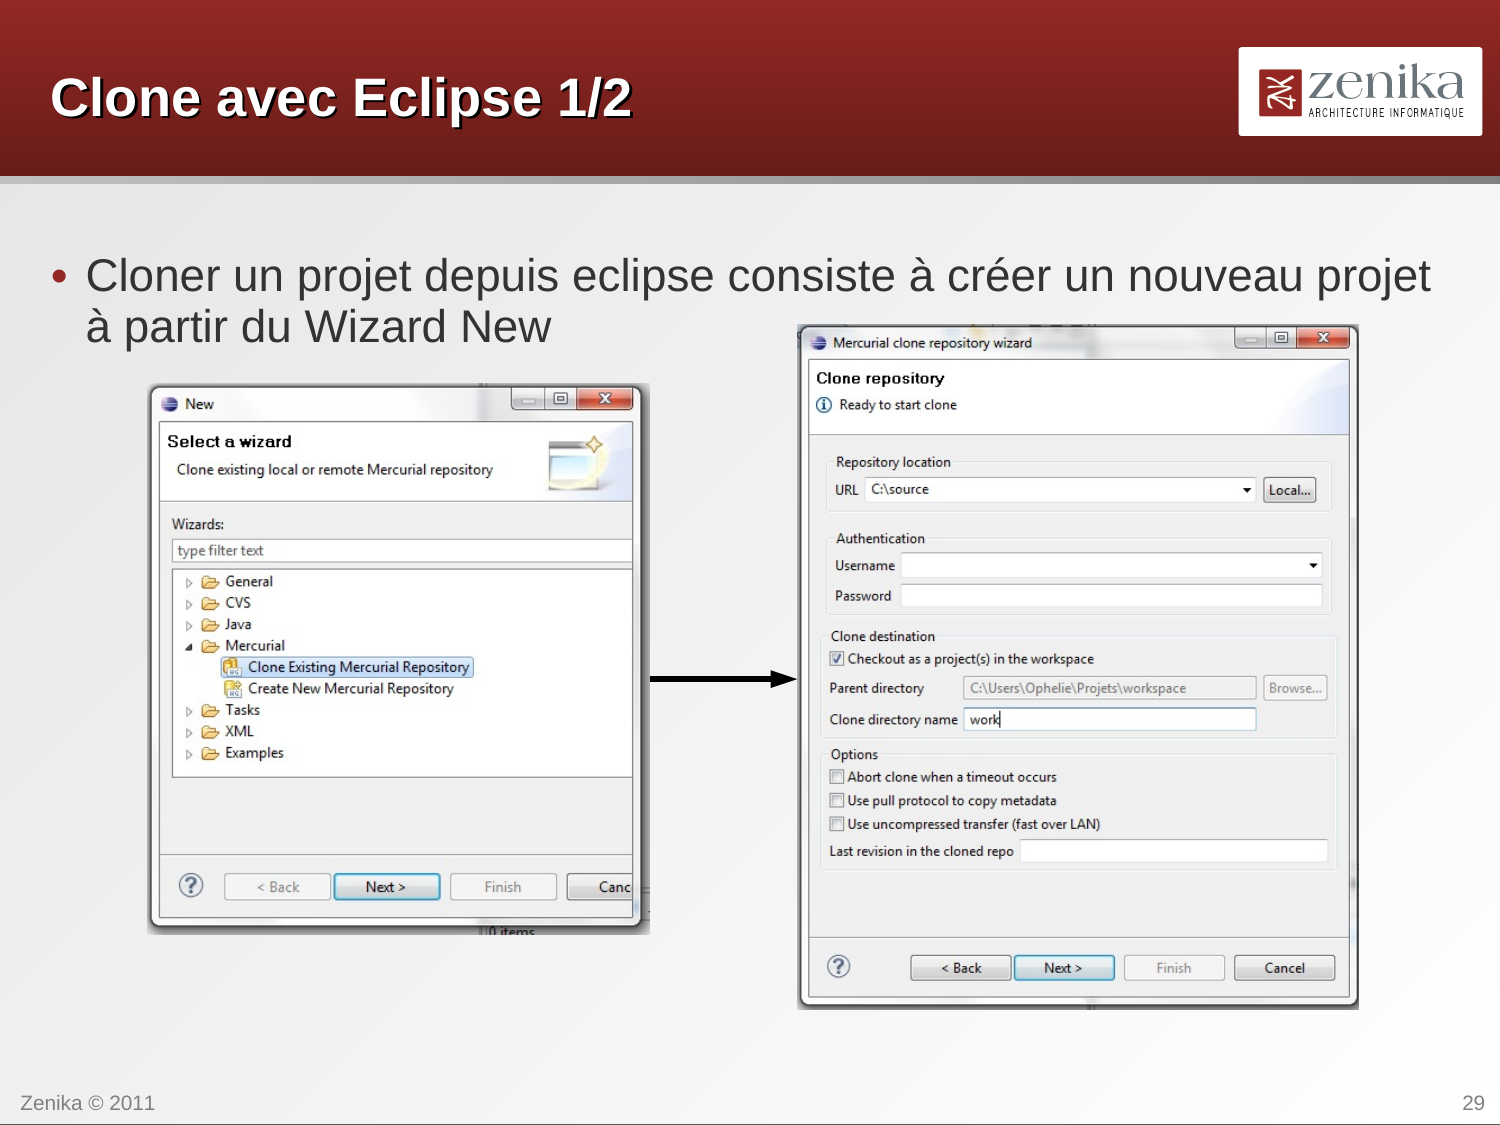

# Clone avec Eclipse 1/2
Cloner un projet depuis eclipse consiste à créer un nouveau projet à partir du Wizard New